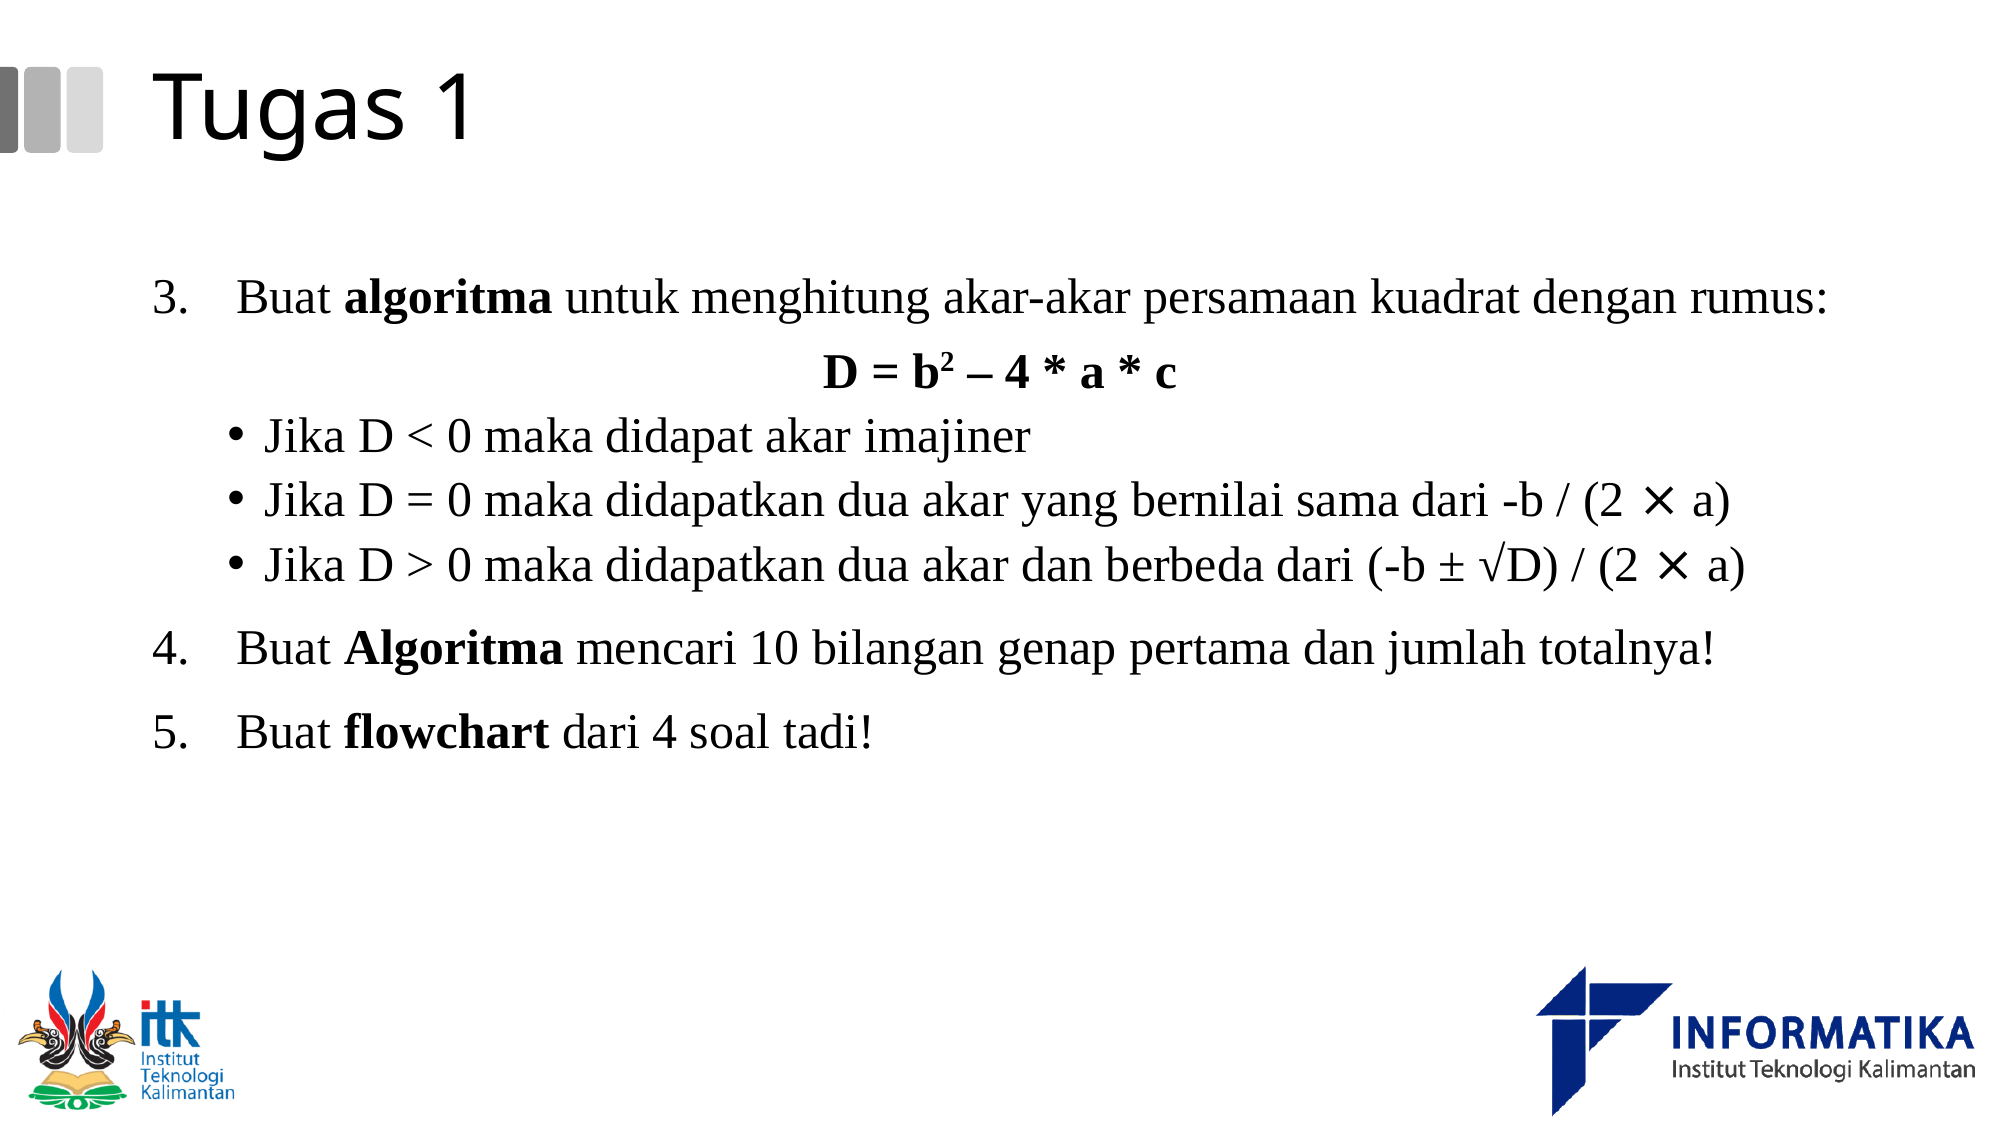

# Tugas 1
Buat algoritma untuk menghitung akar-akar persamaan kuadrat dengan rumus:
D = b2 – 4 * a * c
Jika D < 0 maka didapat akar imajiner
Jika D = 0 maka didapatkan dua akar yang bernilai sama dari -b / (2 ⨯ a)
Jika D > 0 maka didapatkan dua akar dan berbeda dari (-b ± √D) / (2 ⨯ a)
Buat Algoritma mencari 10 bilangan genap pertama dan jumlah totalnya!
Buat flowchart dari 4 soal tadi!